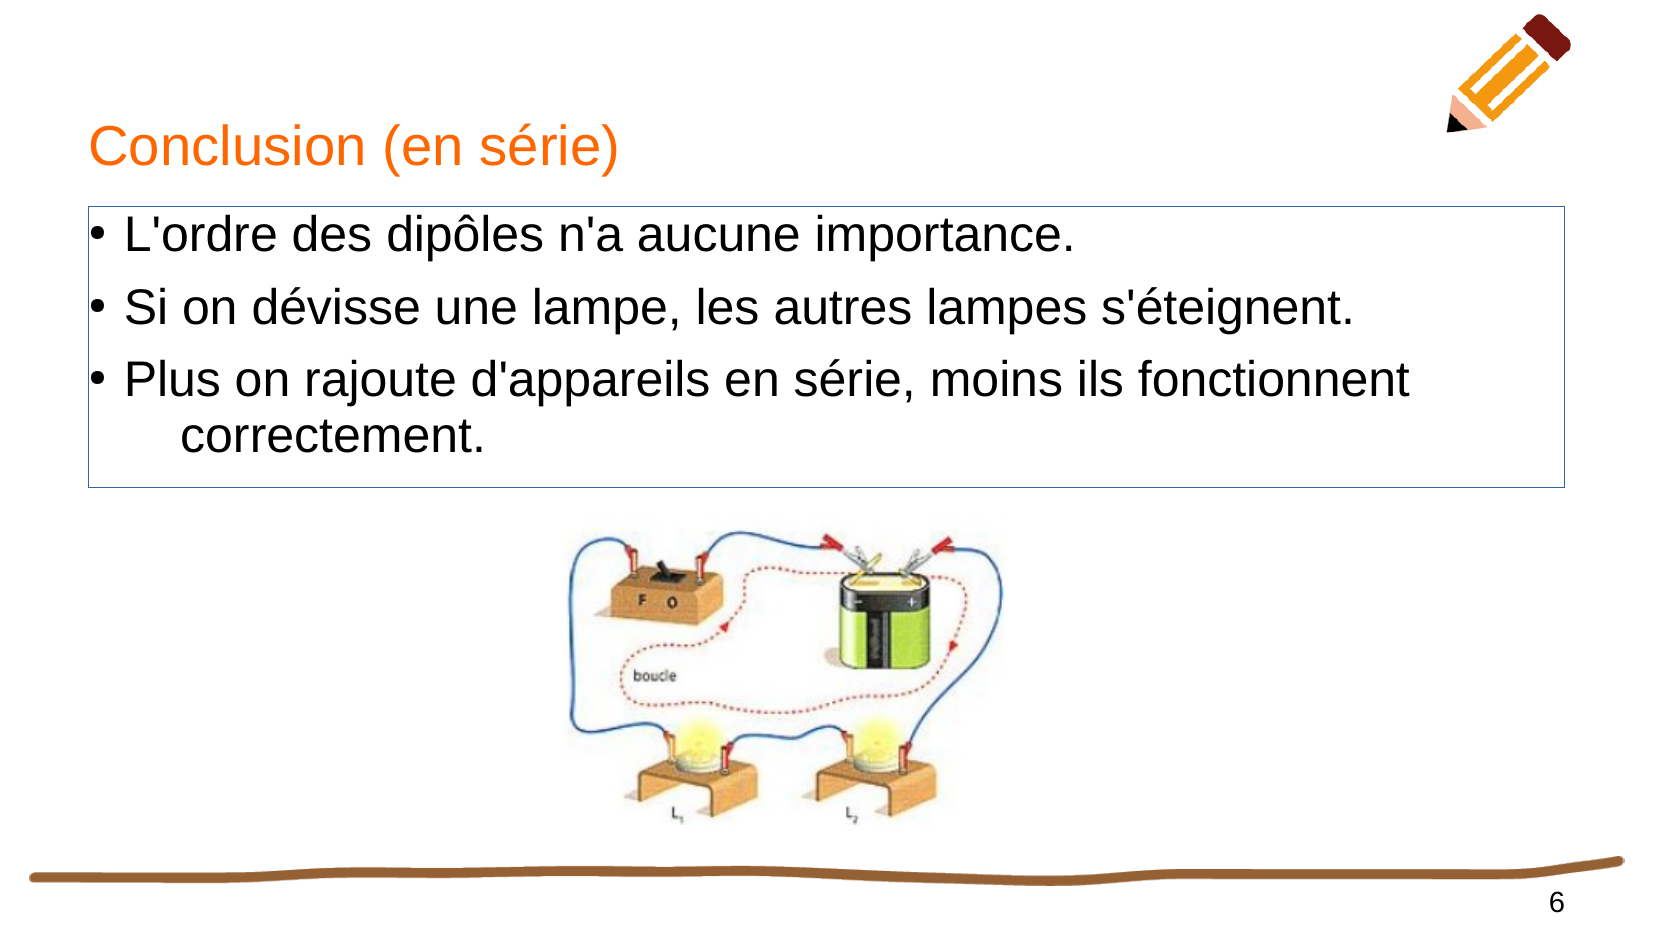

# Conclusion (en série)
L'ordre des dipôles n'a aucune importance.
Si on dévisse une lampe, les autres lampes s'éteignent.
Plus on rajoute d'appareils en série, moins ils fonctionnent correctement.
6